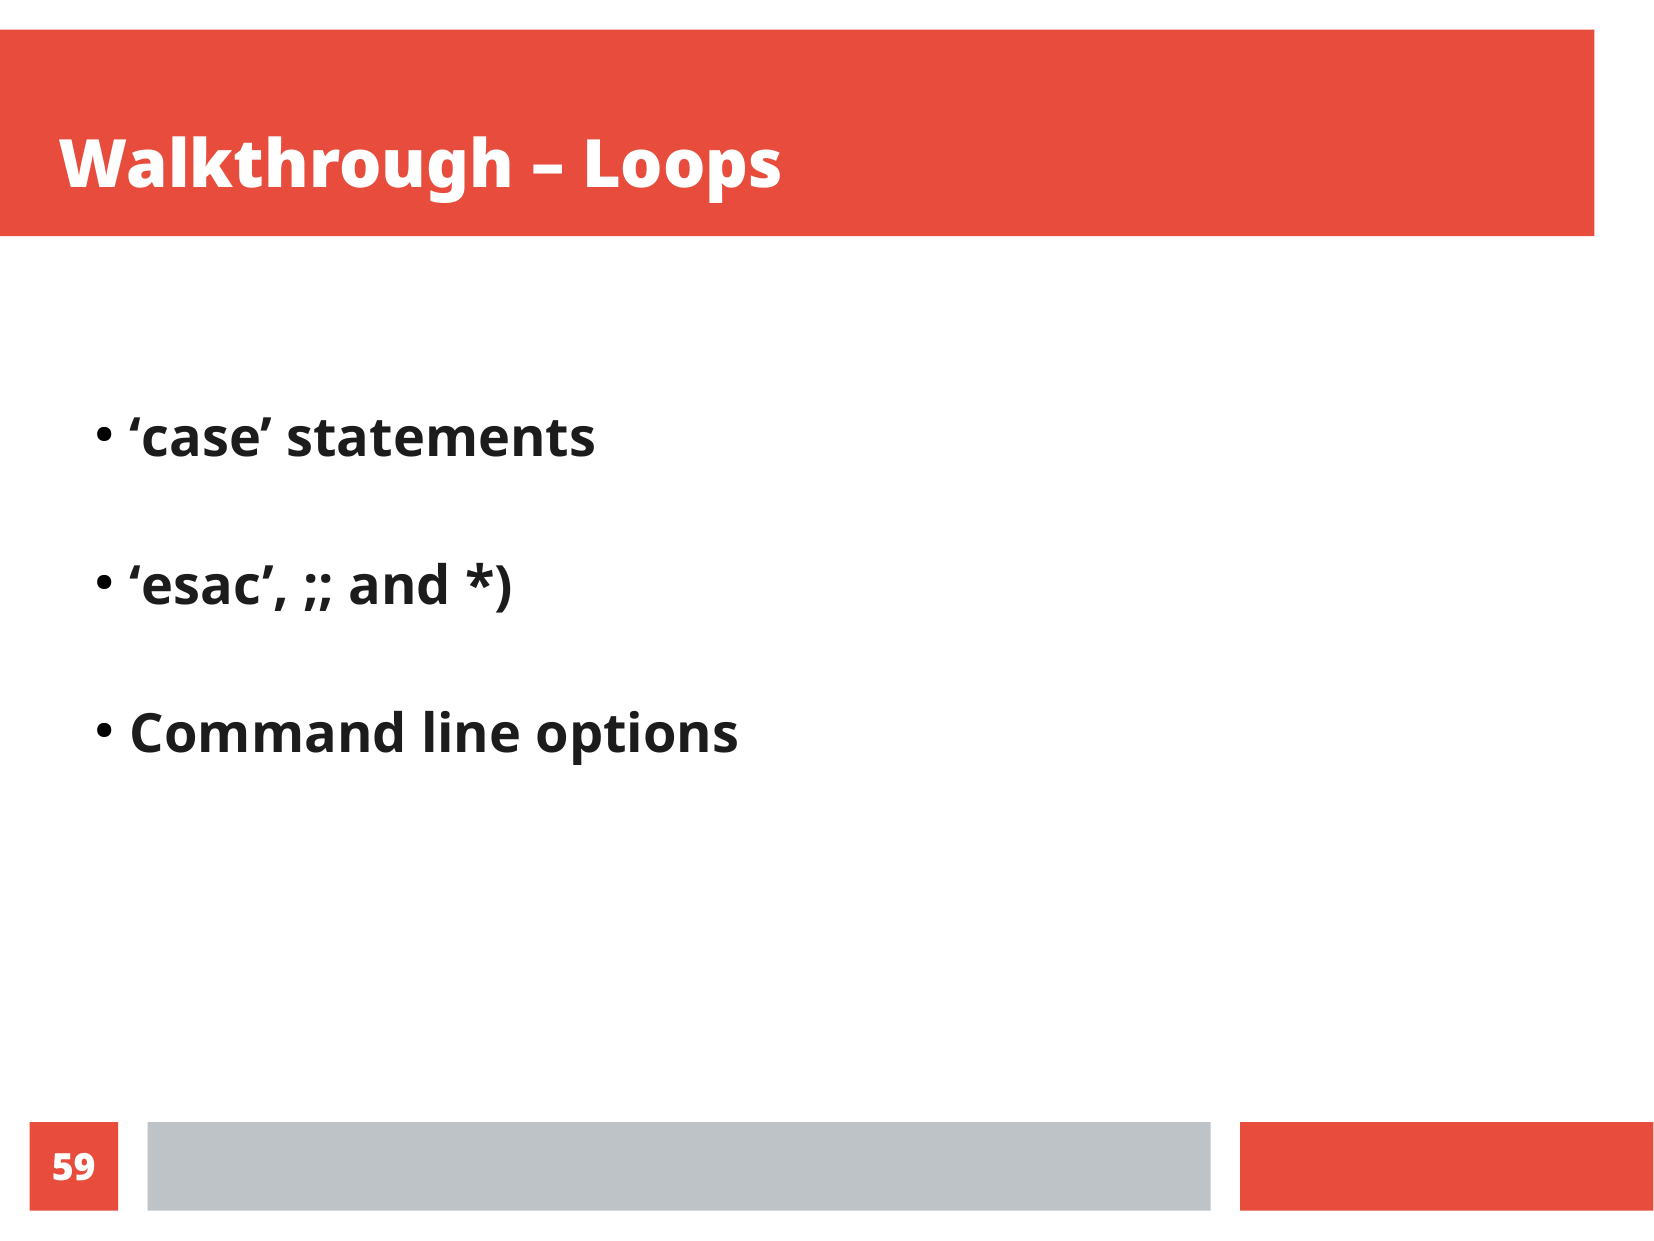

# Walkthrough – Loops
‘case’ statements
‘esac’, ;; and *)
Command line options
59